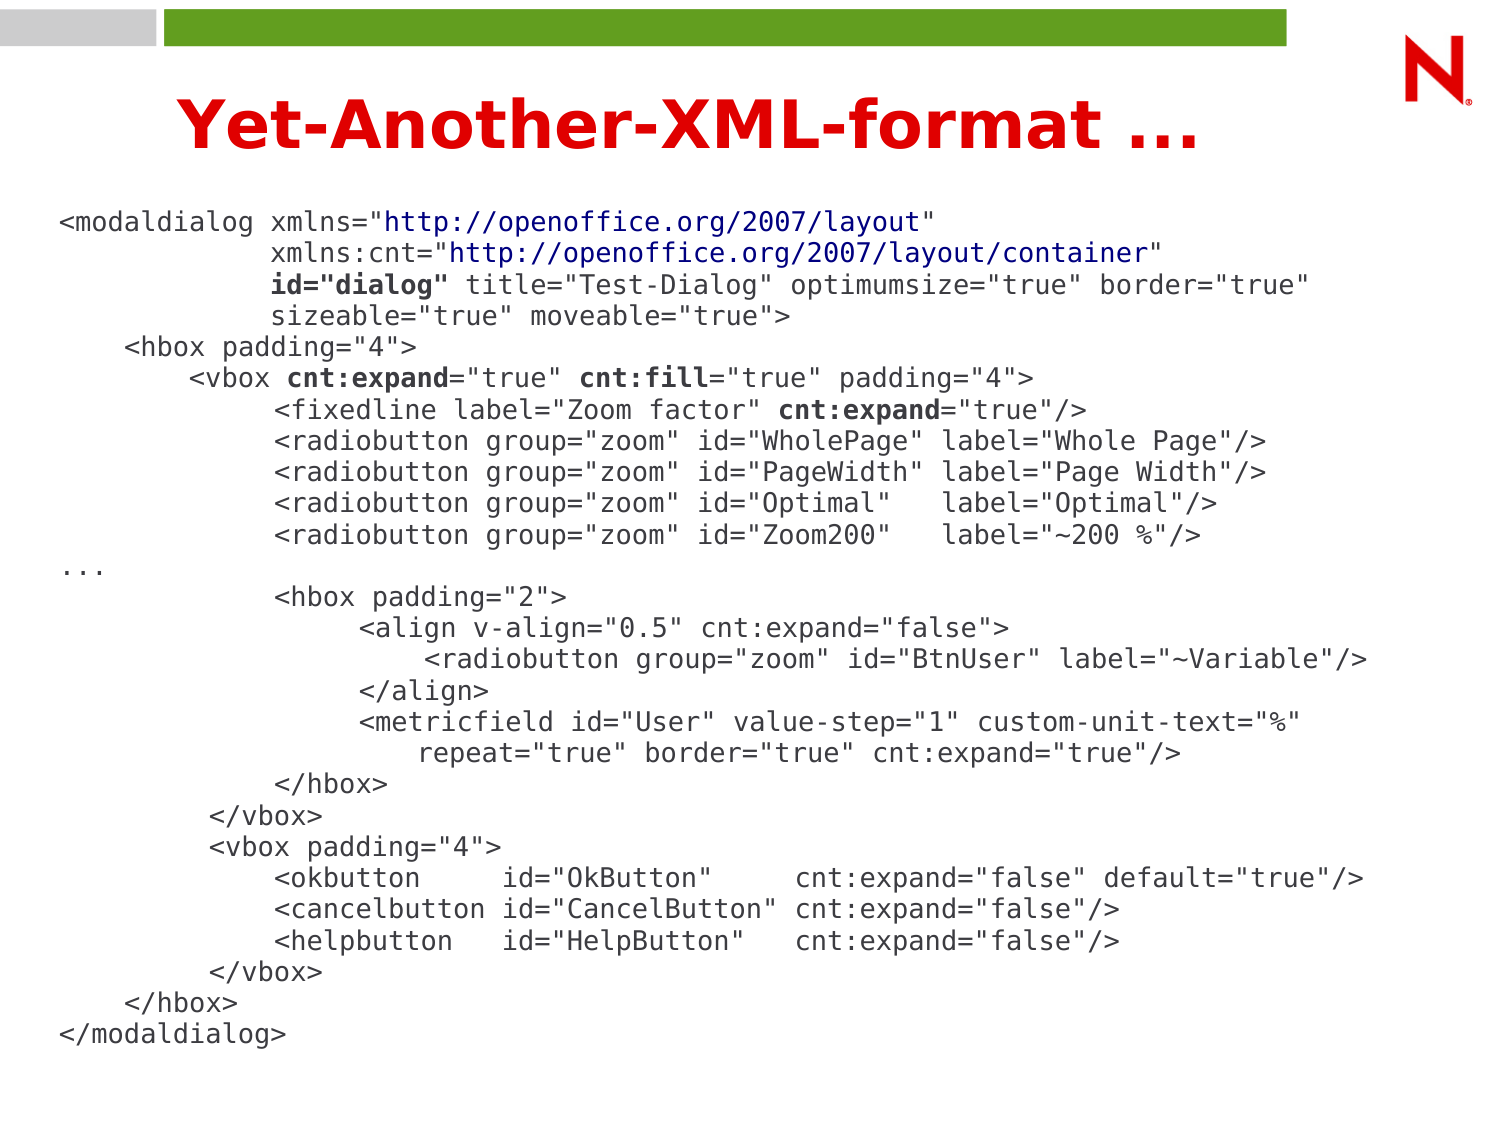

# Yet-Another-XML-format ...
<modaldialog xmlns="http://openoffice.org/2007/layout"
 xmlns:cnt="http://openoffice.org/2007/layout/container"
 id="dialog" title="Test-Dialog" optimumsize="true" border="true"
 sizeable="true" moveable="true">
 <hbox padding="4">
 <vbox cnt:expand="true" cnt:fill="true" padding="4">
	 <fixedline label="Zoom factor" cnt:expand="true"/>
	 <radiobutton group="zoom" id="WholePage" label="Whole Page"/>
	 <radiobutton group="zoom" id="PageWidth" label="Page Width"/>
	 <radiobutton group="zoom" id="Optimal" label="Optimal"/>
	 <radiobutton group="zoom" id="Zoom200" label="~200 %"/>
...
	 <hbox padding="2">
		<align v-align="0.5" cnt:expand="false">
		 <radiobutton group="zoom" id="BtnUser" label="~Variable"/>
		</align>
		<metricfield id="User" value-step="1" custom-unit-text="%"
 repeat="true" border="true" cnt:expand="true"/>
	 </hbox>
	</vbox>
	<vbox padding="4">
	 <okbutton id="OkButton" cnt:expand="false" default="true"/>
	 <cancelbutton id="CancelButton" cnt:expand="false"/>
	 <helpbutton id="HelpButton" cnt:expand="false"/>
	</vbox>
 </hbox>
</modaldialog>